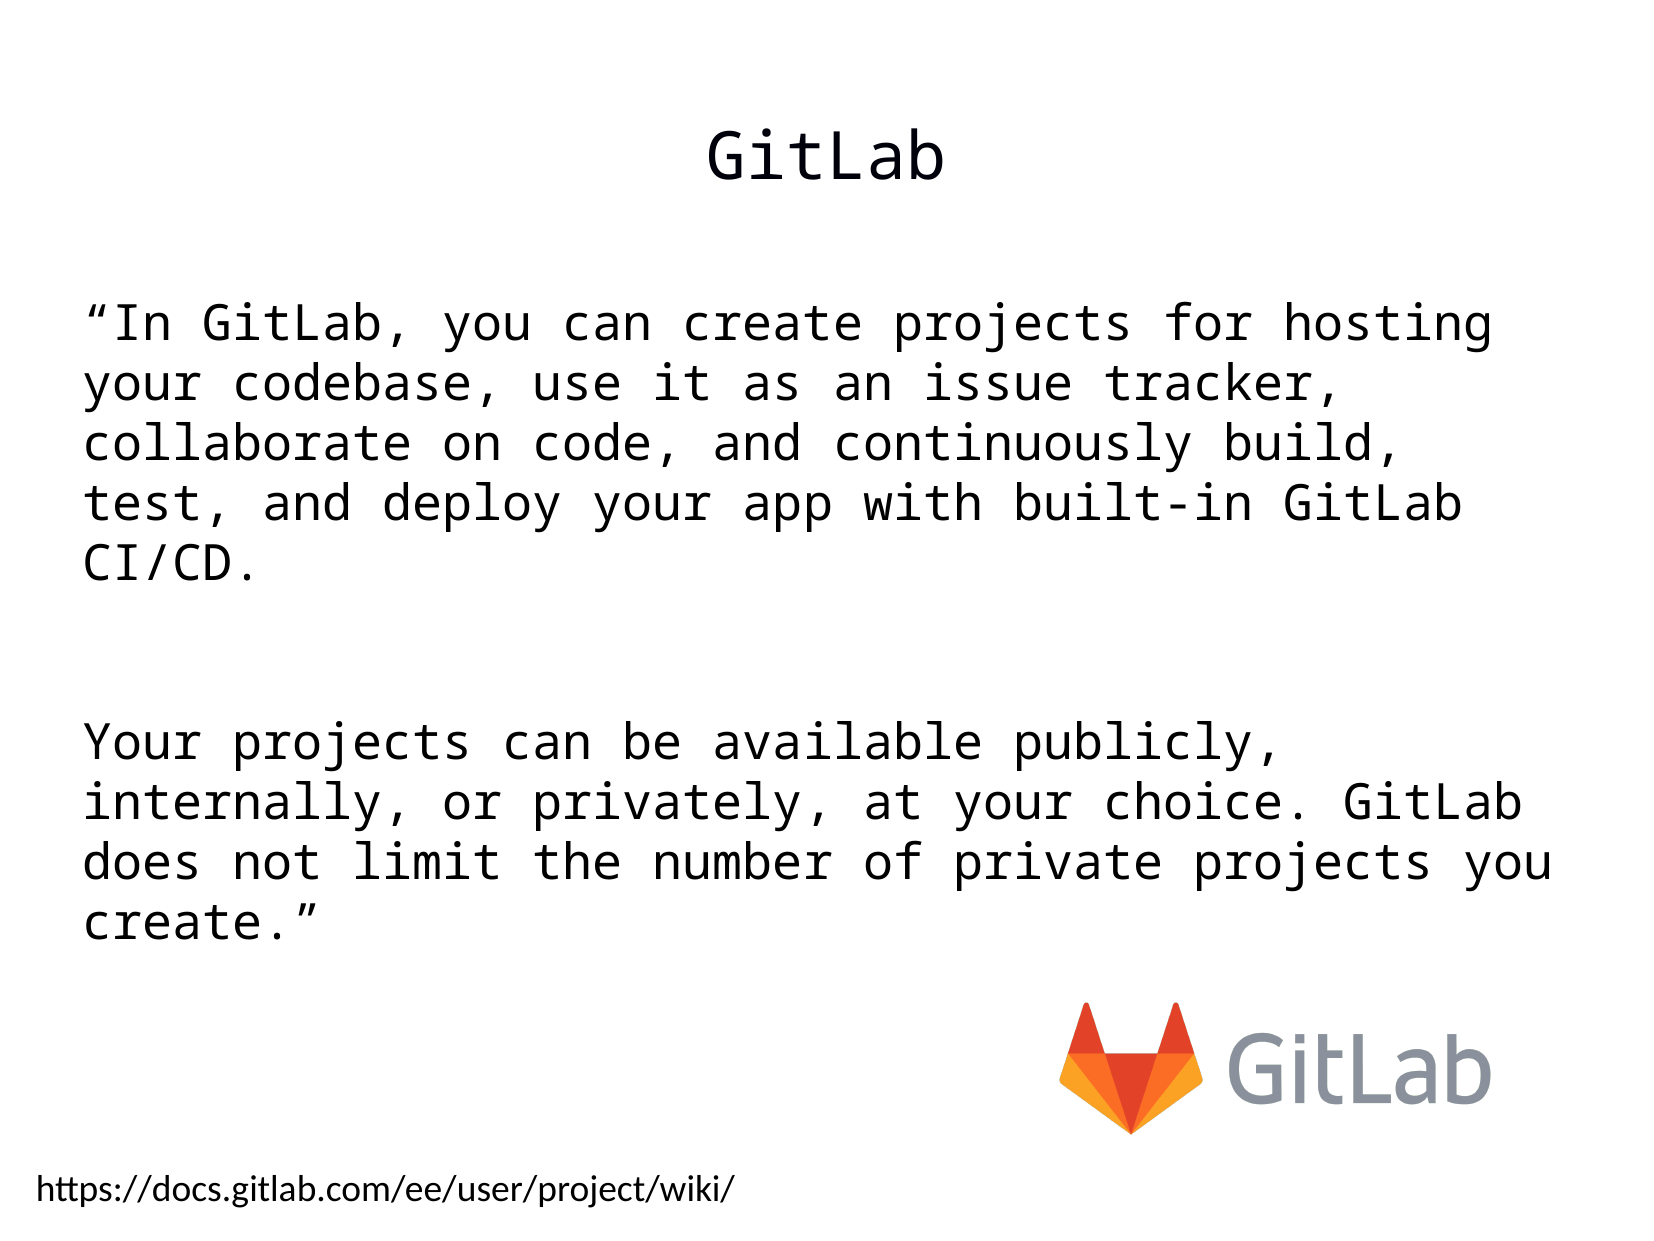

GitLab
“In GitLab, you can create projects for hosting your codebase, use it as an issue tracker, collaborate on code, and continuously build, test, and deploy your app with built-in GitLab CI/CD.
Your projects can be available publicly, internally, or privately, at your choice. GitLab does not limit the number of private projects you create.”
https://docs.gitlab.com/ee/user/project/wiki/